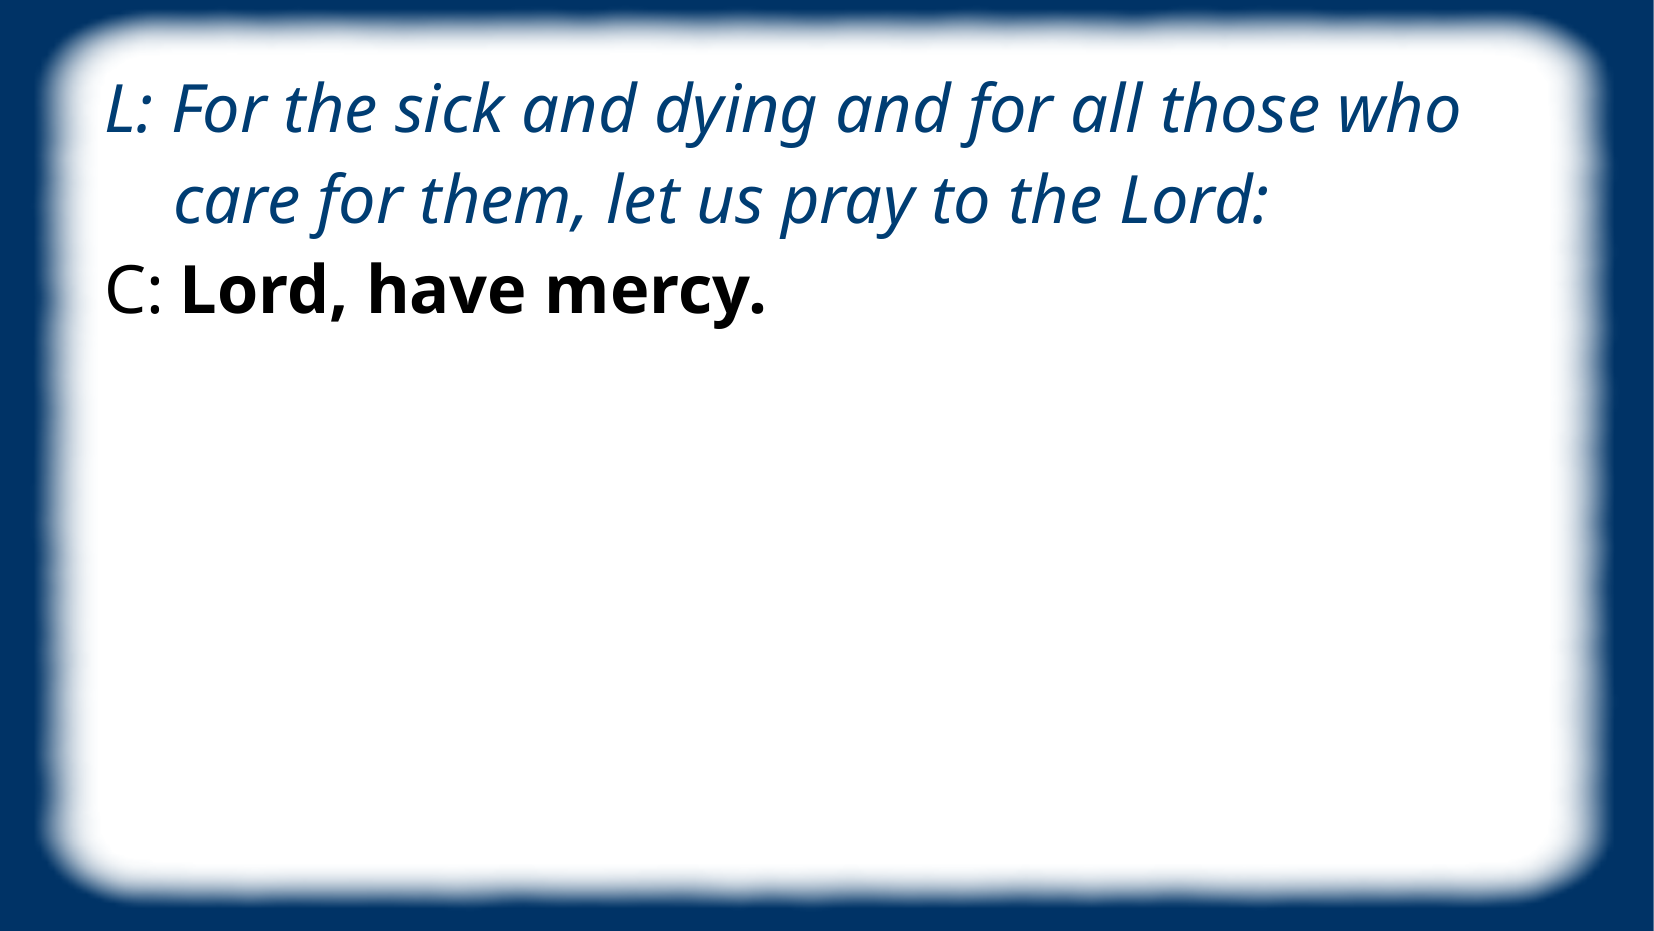

L: For the sick and dying and for all those who
 care for them, let us pray to the Lord:
C:	Lord, have mercy.